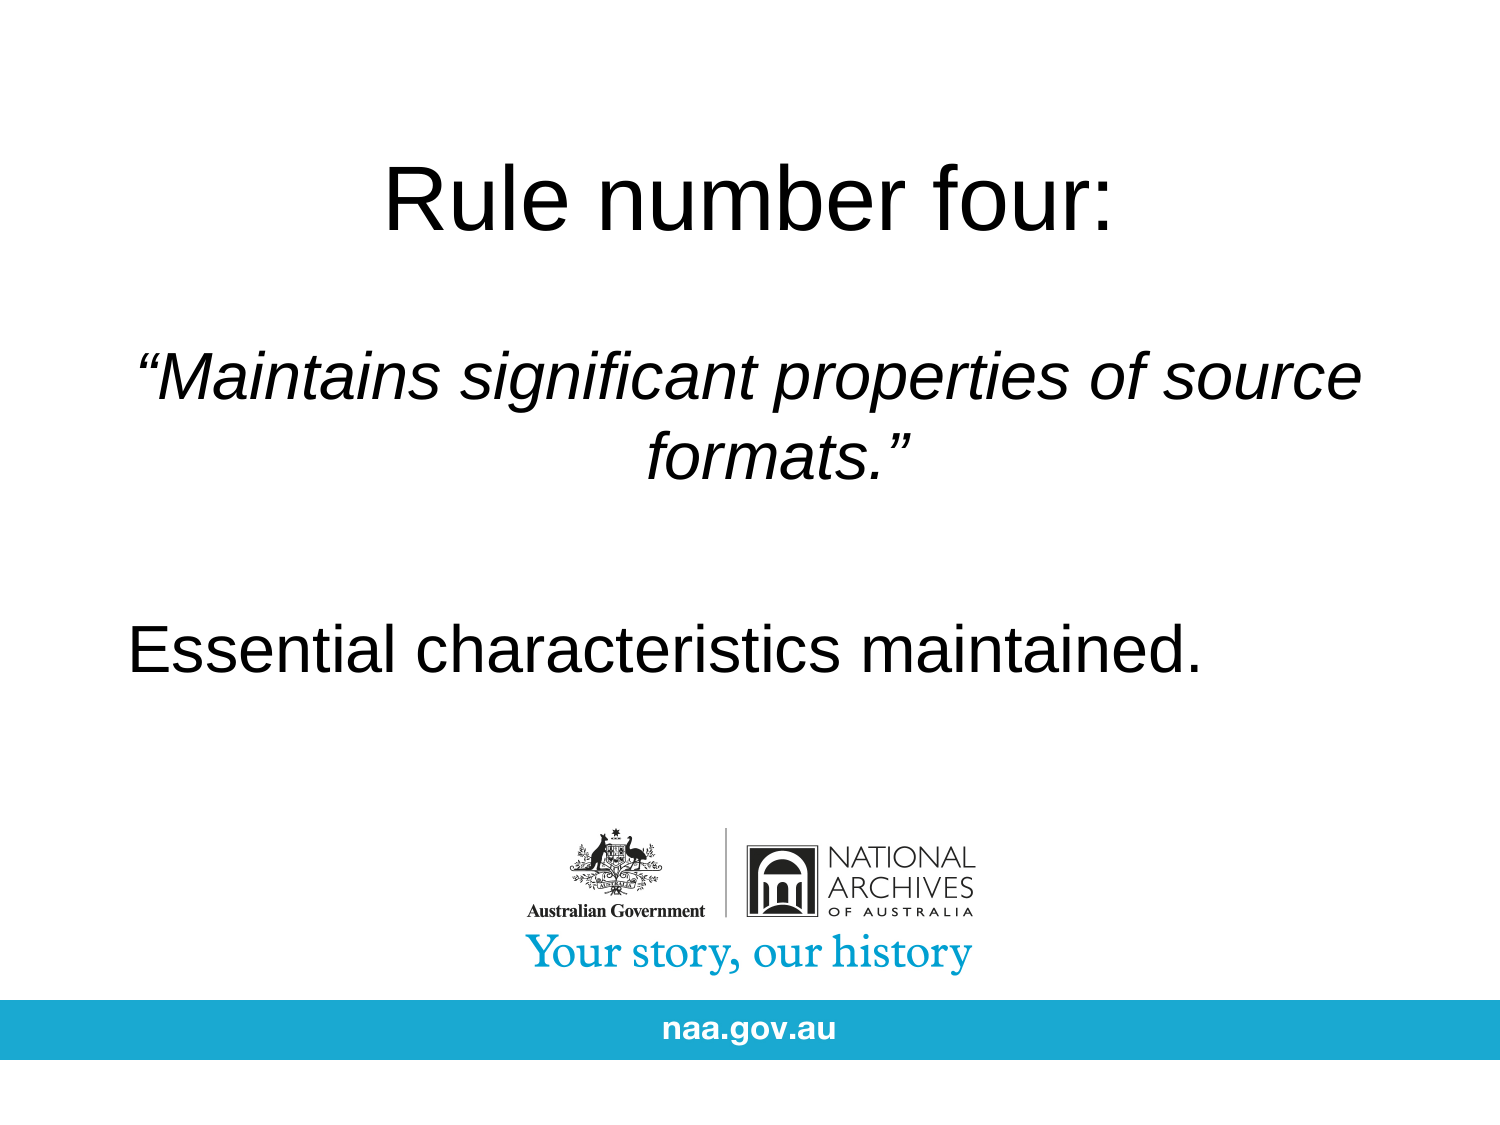

# Rule number four:
“Maintains significant properties of source formats.”
Essential characteristics maintained.